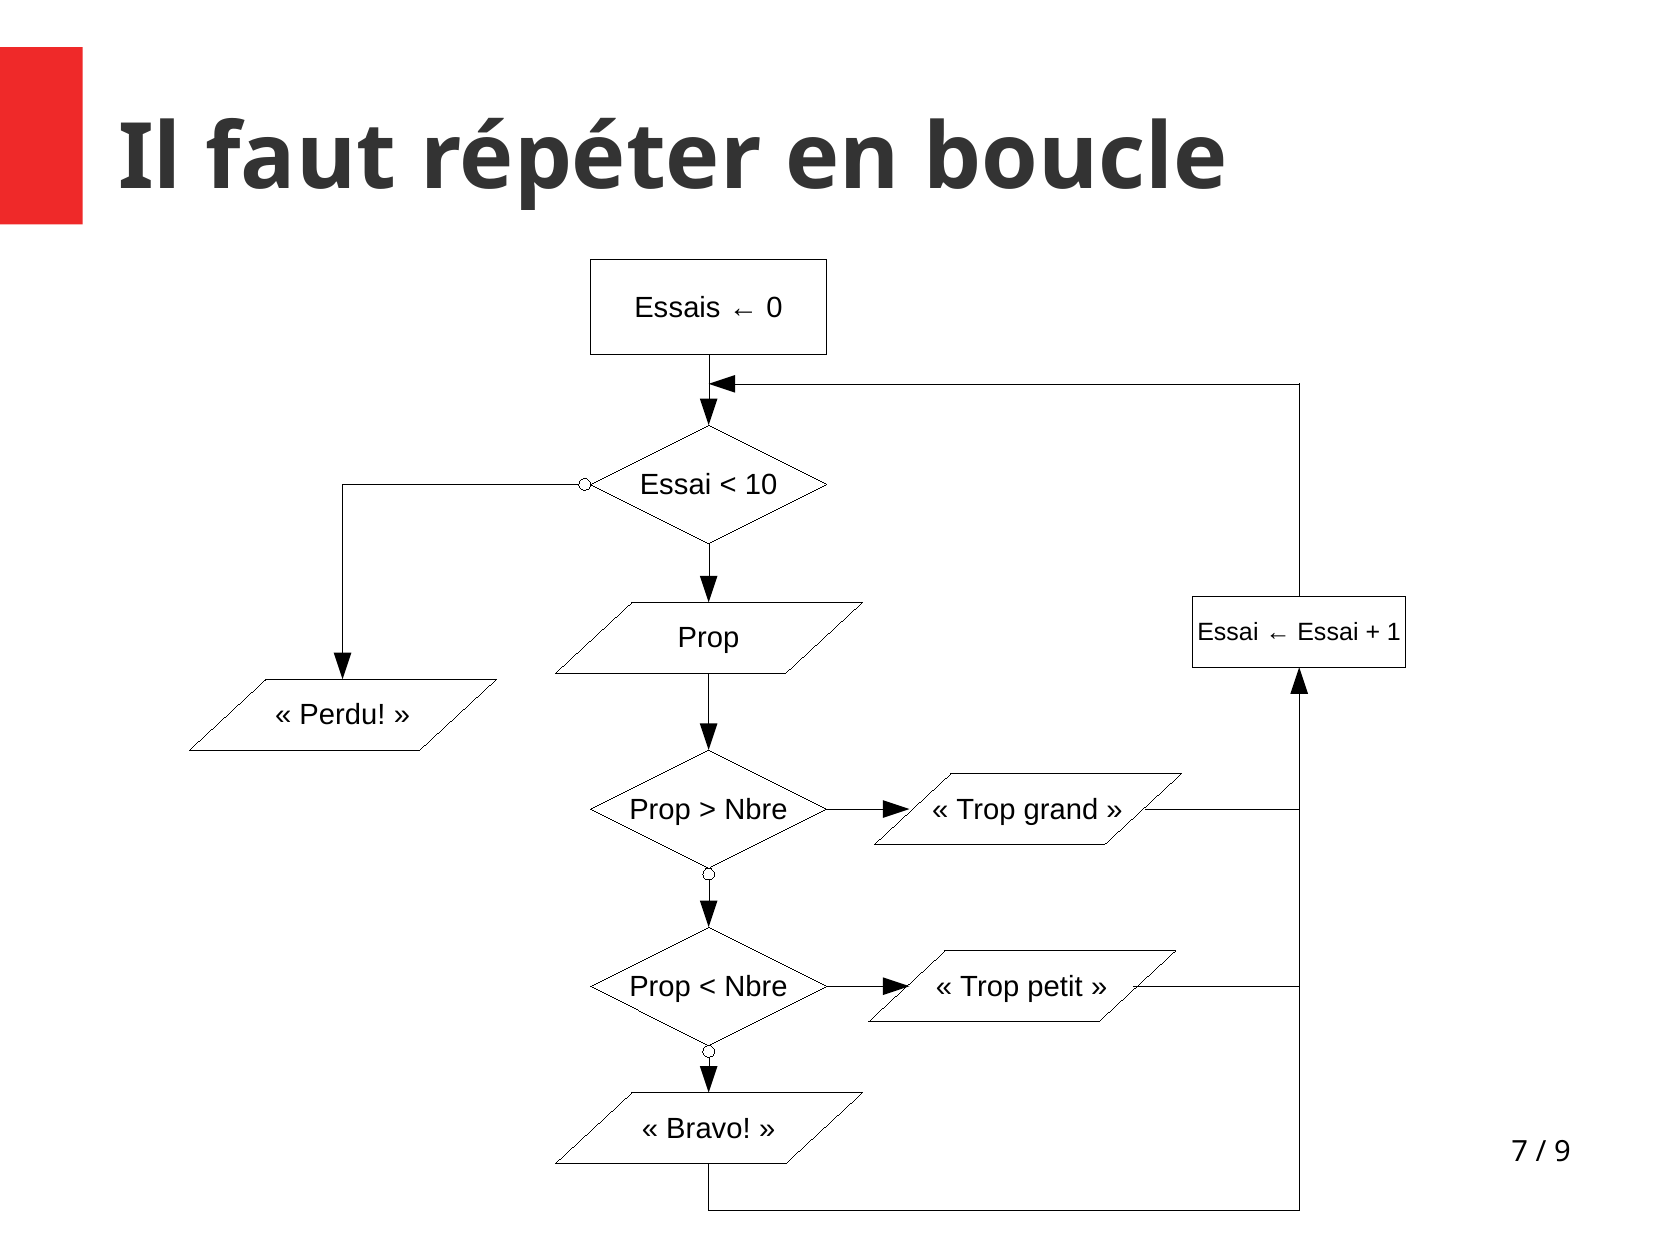

# Il faut répéter en boucle
Essais ← 0
Essai < 10
Essai ← Essai + 1
Prop
« Perdu! »
Prop > Nbre
« Trop grand »
Prop < Nbre
« Trop petit »
« Bravo! »
7